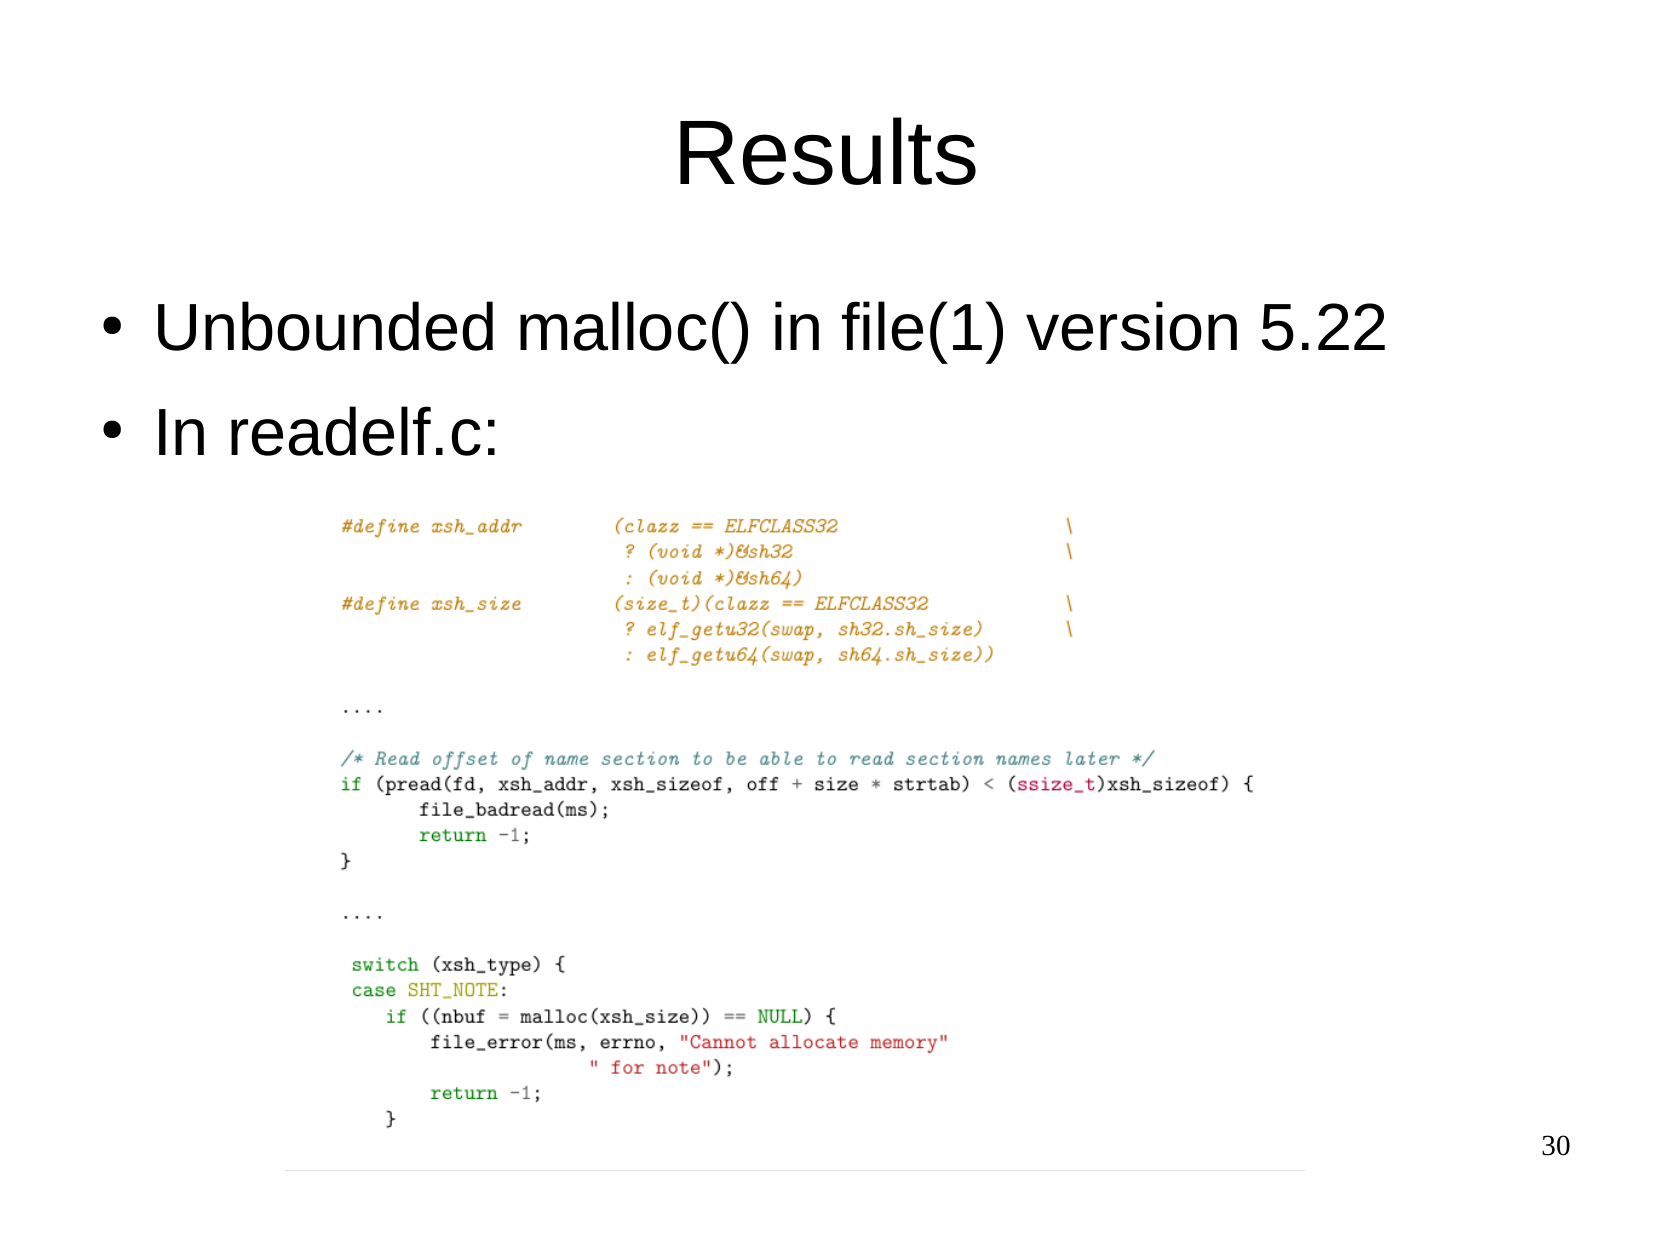

# Results
Unbounded malloc() in file(1) version 5.22
In readelf.c:
30